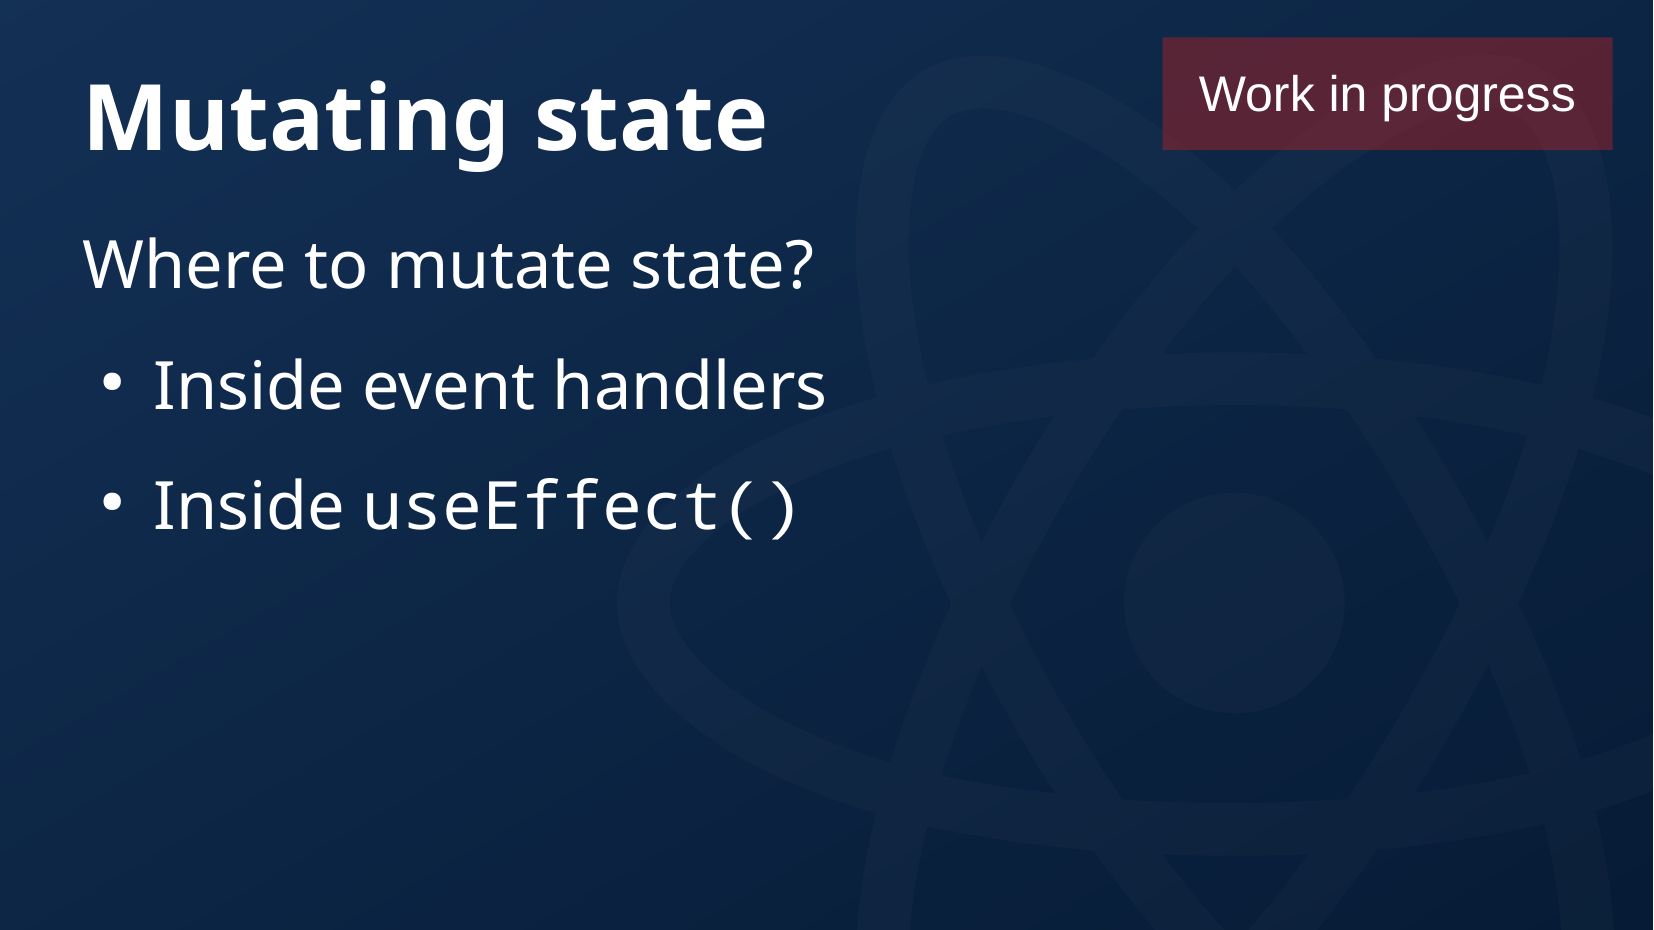

# Mutating state
Work in progress
Where to mutate state?
Inside event handlers
Inside useEffect()